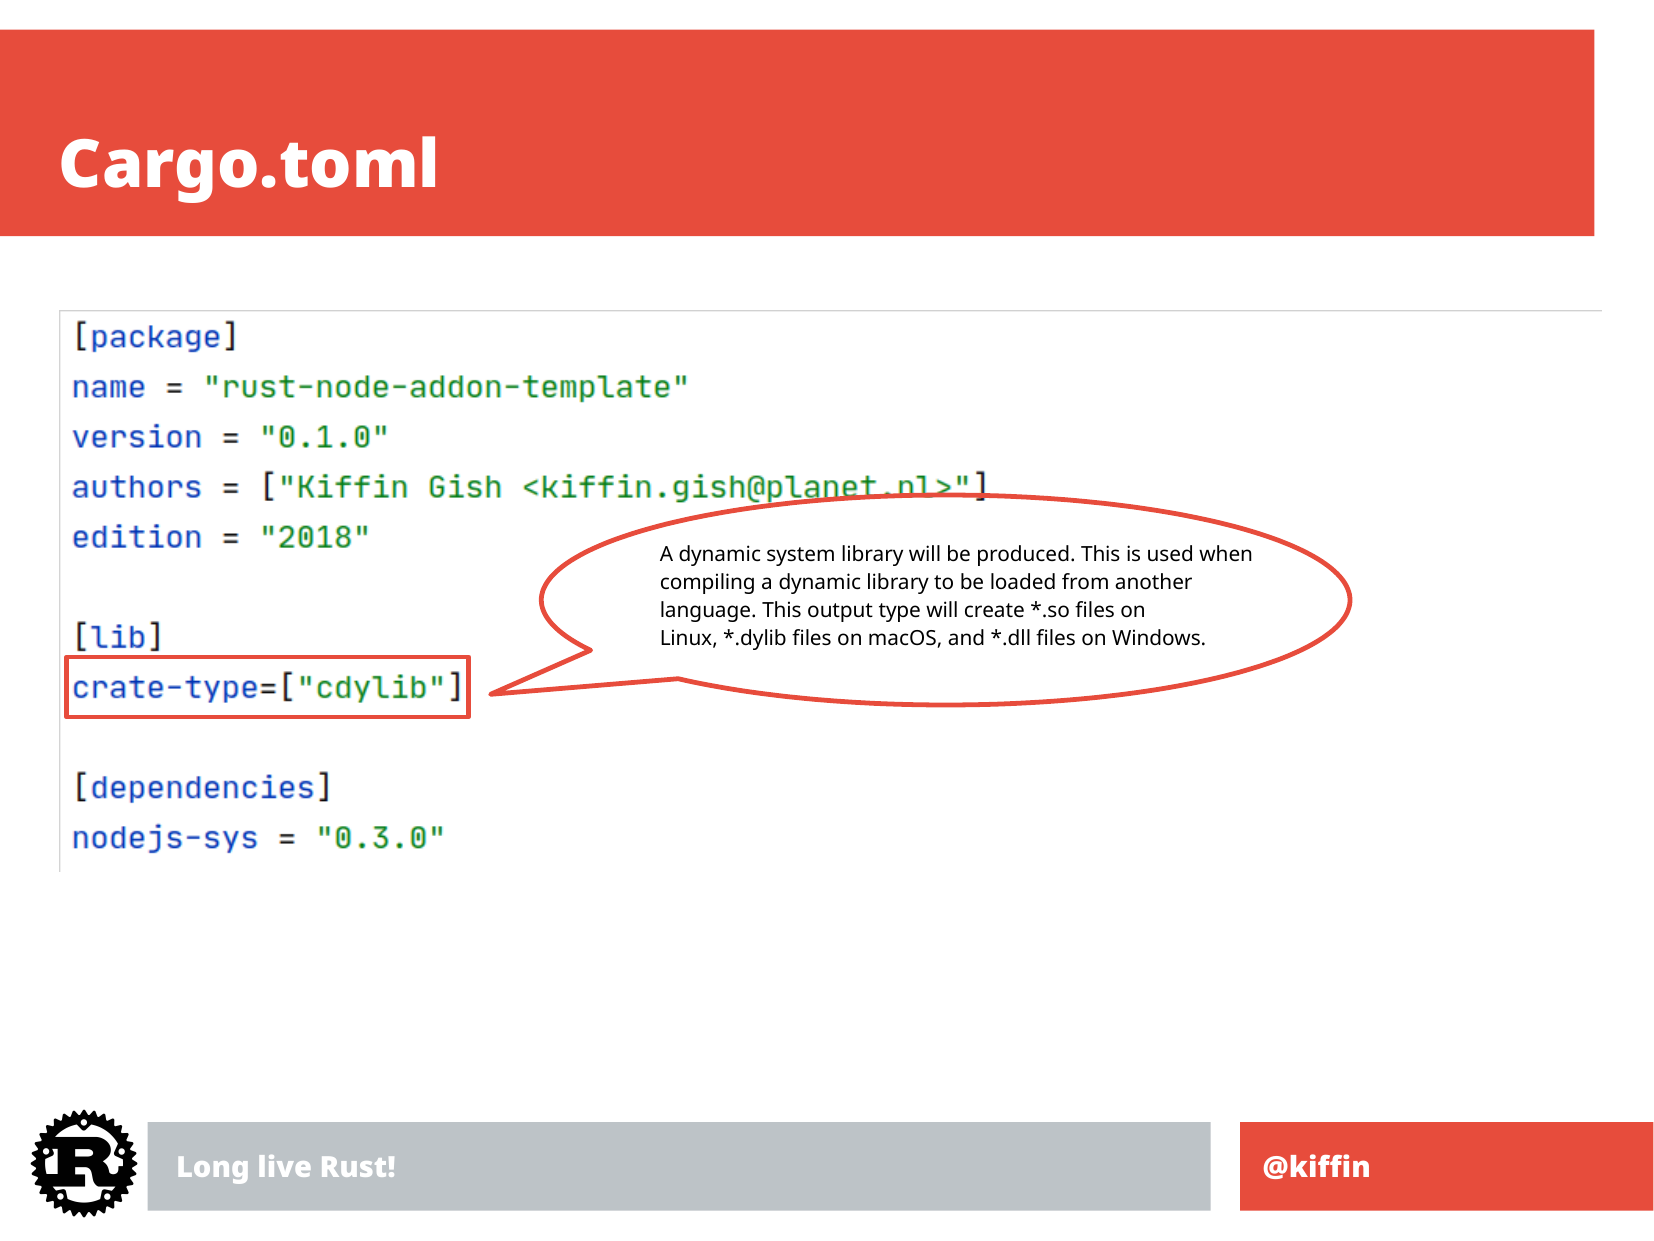

# Cargo.toml
A dynamic system library will be produced. This is used when compiling a dynamic library to be loaded from another language. This output type will create *.so files on Linux, *.dylib files on macOS, and *.dll files on Windows.
Long live Rust!
@kiffin